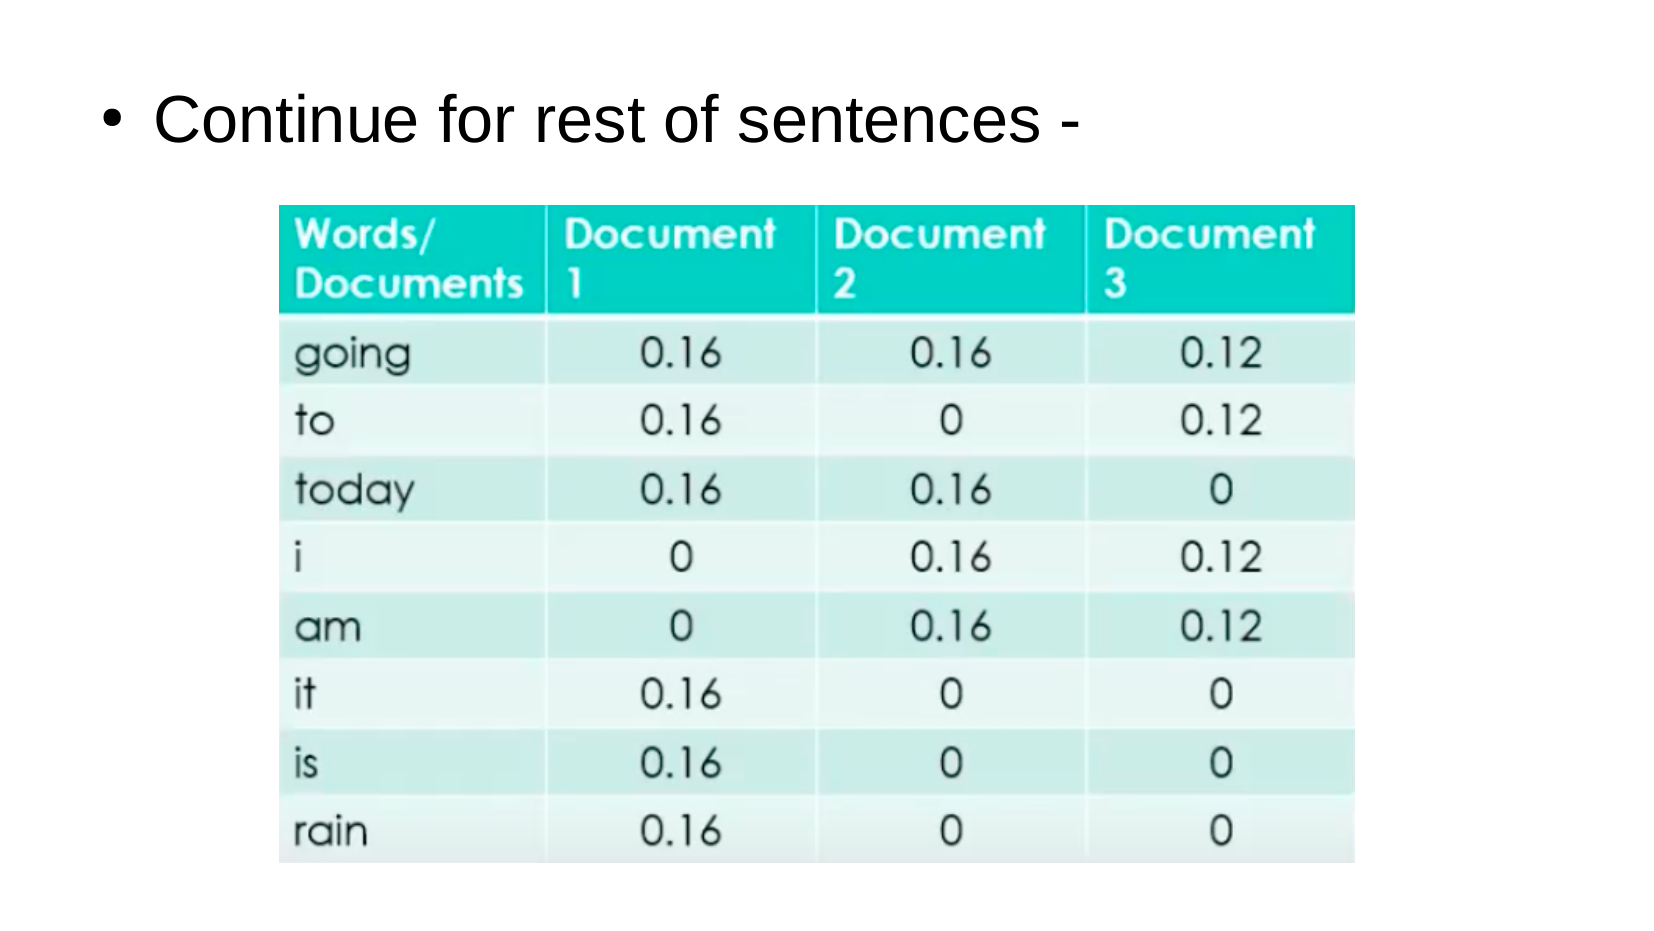

# Continue for rest of sentences -